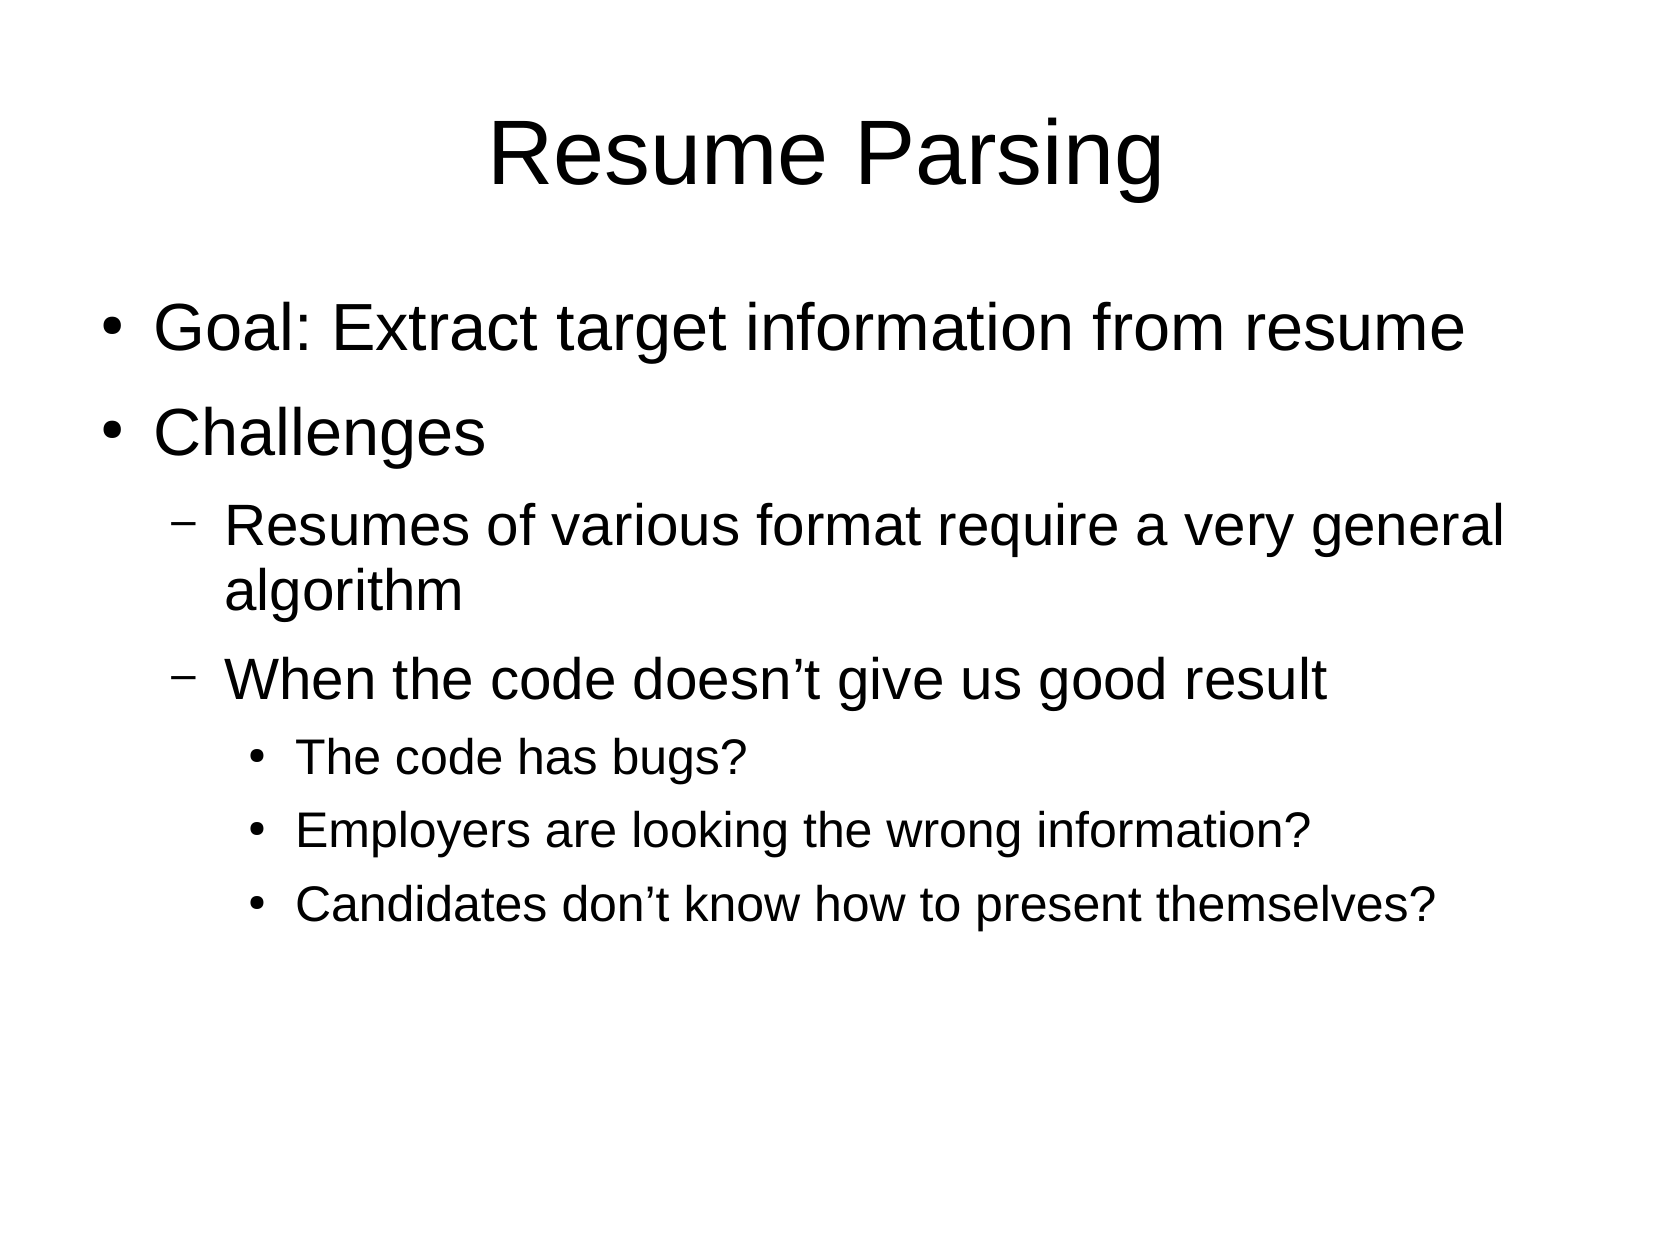

# Resume Parsing
Goal: Extract target information from resume
Challenges
Resumes of various format require a very general algorithm
When the code doesn’t give us good result
The code has bugs?
Employers are looking the wrong information?
Candidates don’t know how to present themselves?